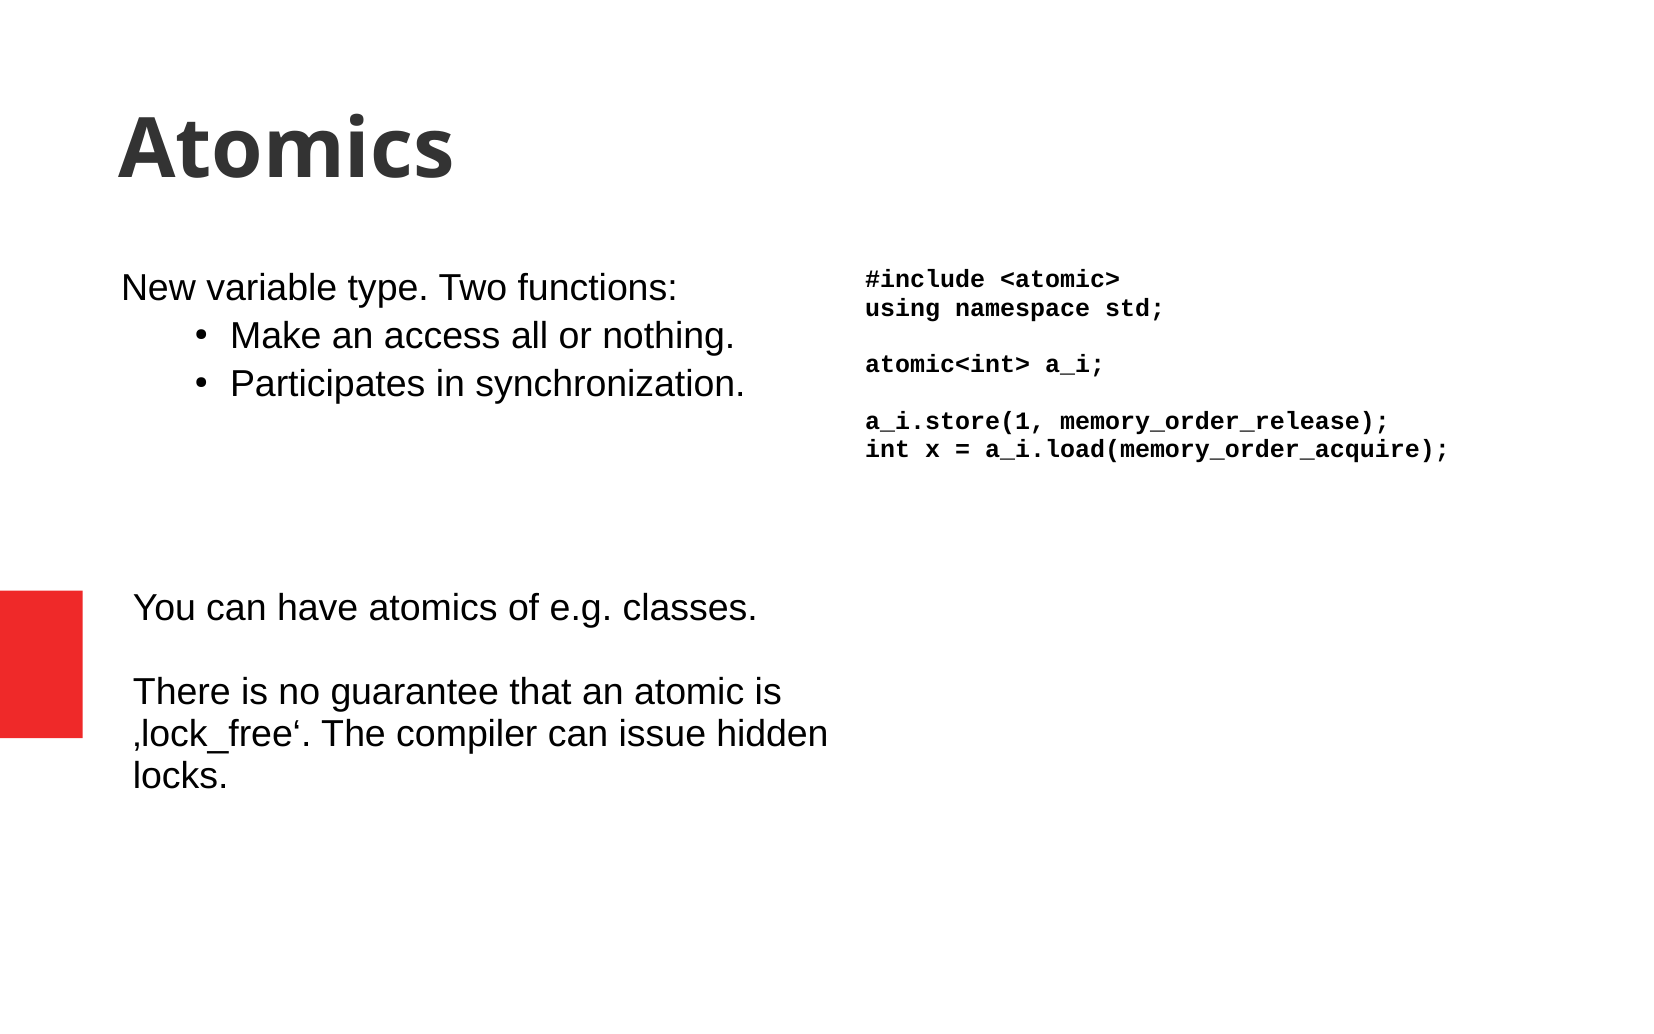

# Atomics
New variable type. Two functions:
Make an access all or nothing.
Participates in synchronization.
#include <atomic>
using namespace std;
atomic<int> a_i;
a_i.store(1, memory_order_release);
int x = a_i.load(memory_order_acquire);
You can have atomics of e.g. classes.
There is no guarantee that an atomic is ‚lock_free‘. The compiler can issue hidden locks.